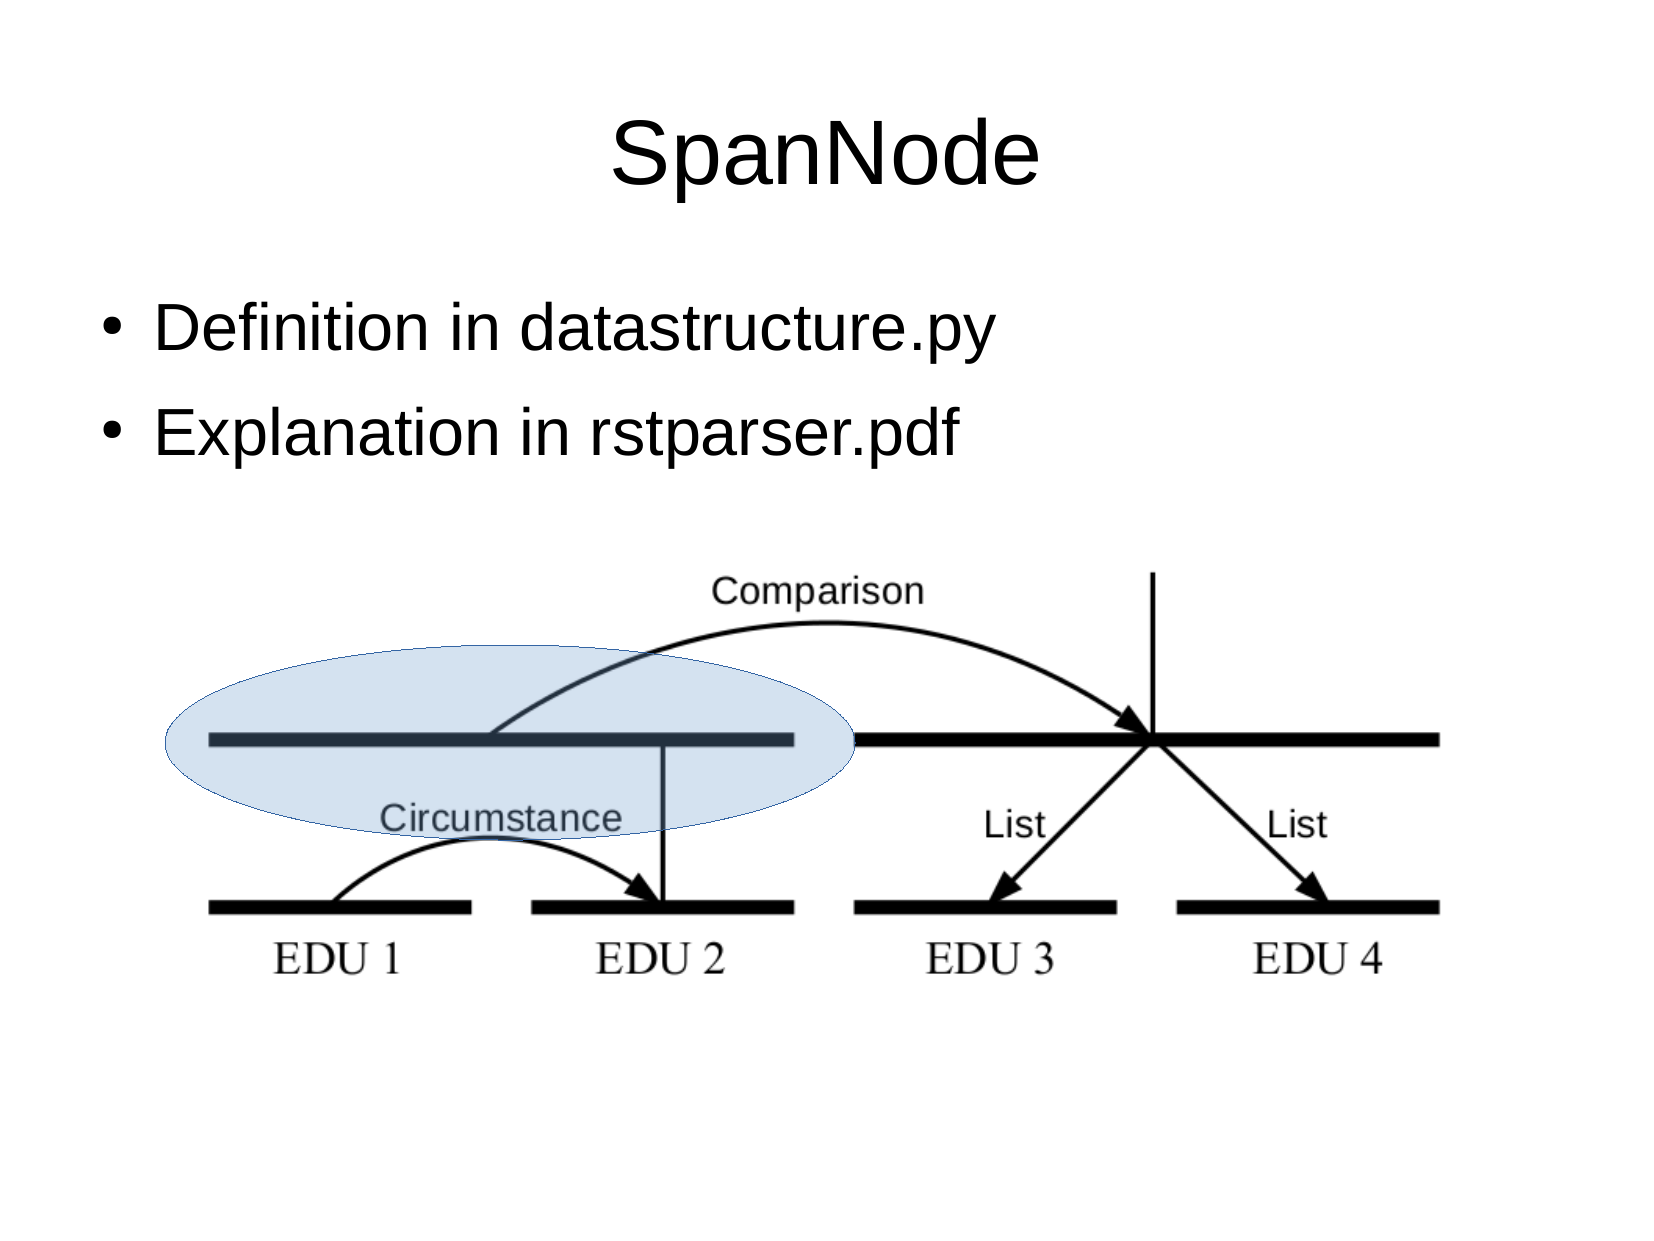

# SpanNode
Definition in datastructure.py
Explanation in rstparser.pdf